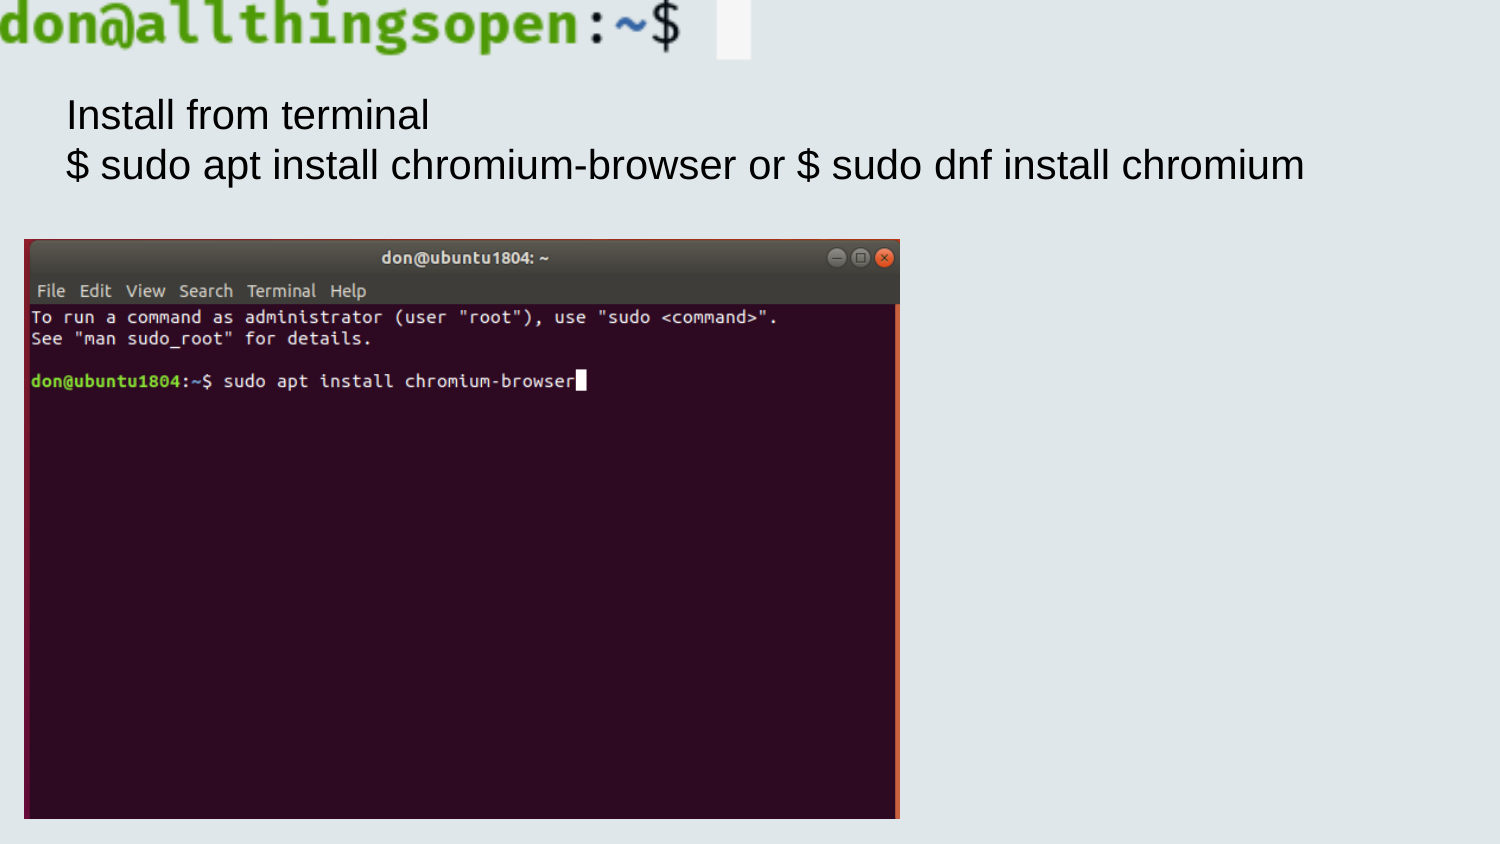

# Install from terminal $ sudo apt install chromium-browser or $ sudo dnf install chromium